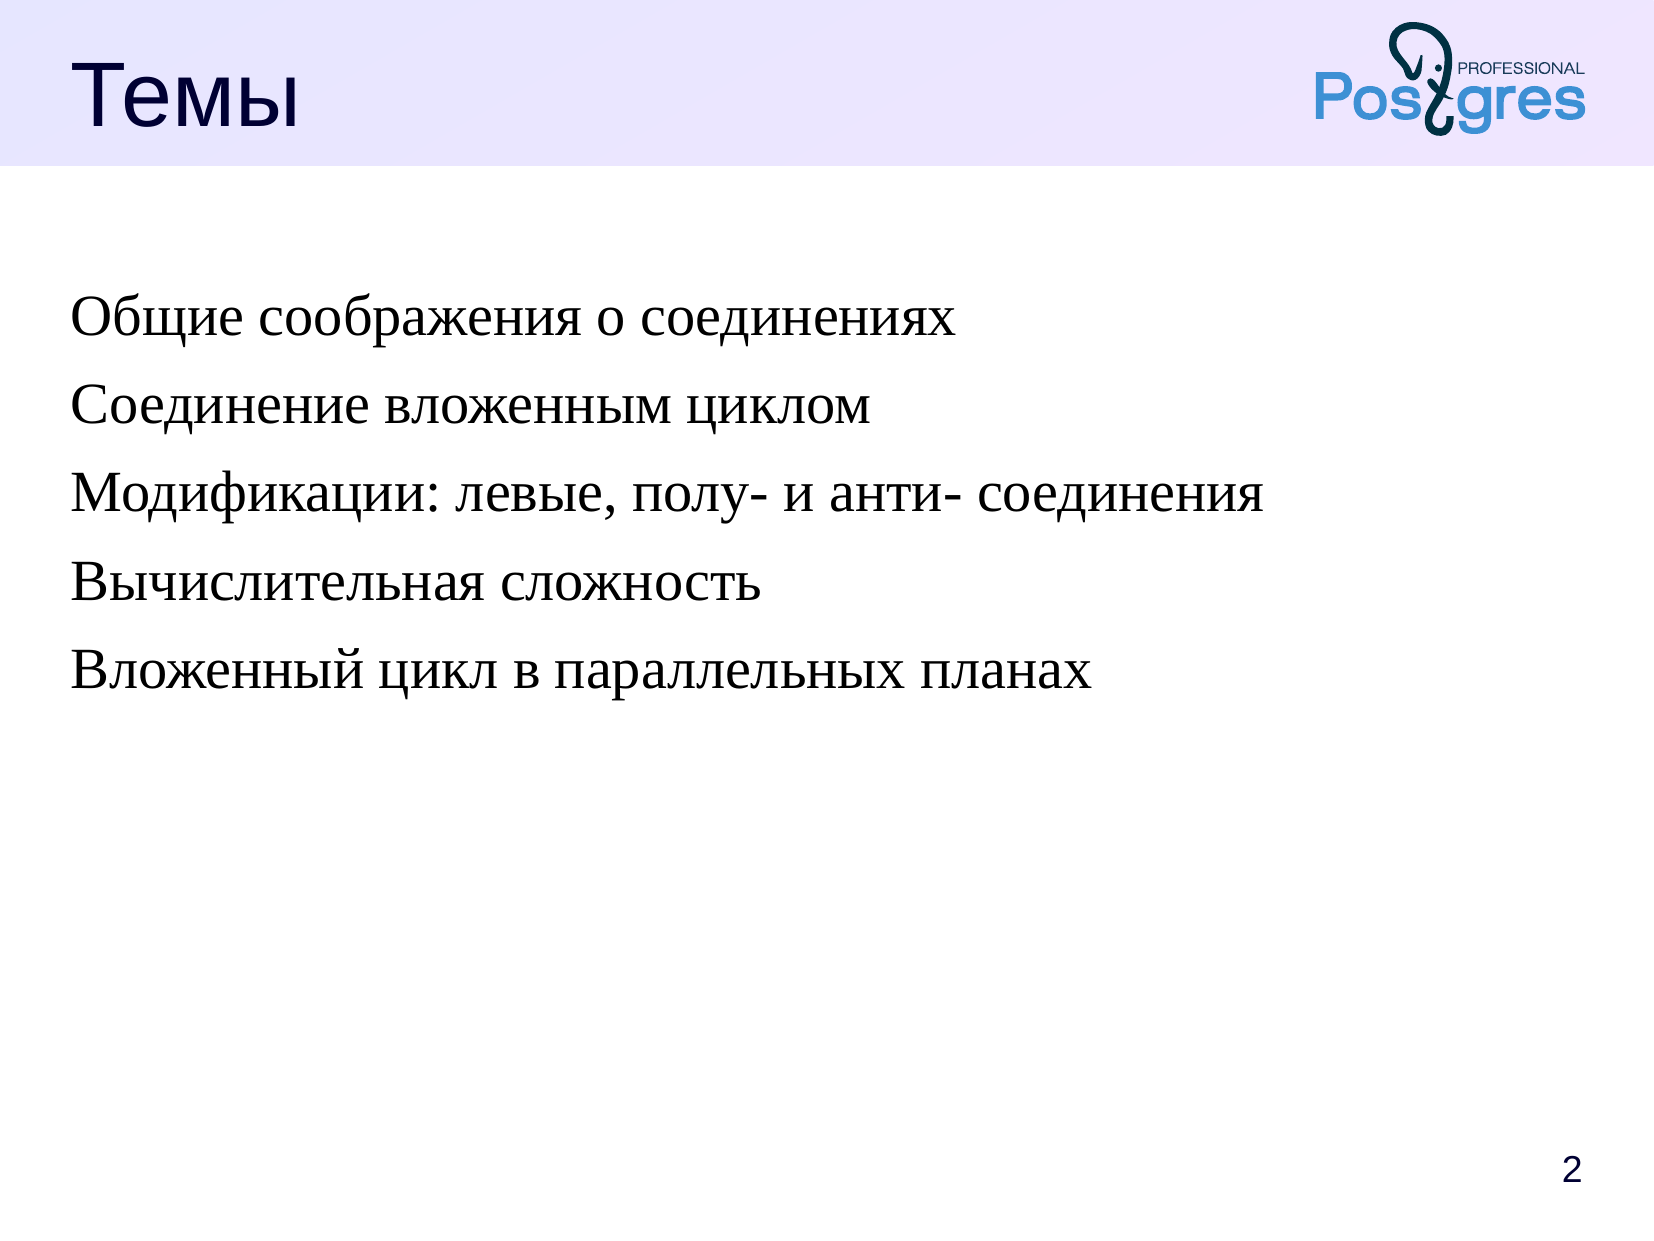

# Темы
Общие соображения о соединениях
Соединение вложенным циклом
Модификации: левые, полу- и анти- соединения
Вычислительная сложность
Вложенный цикл в параллельных планах